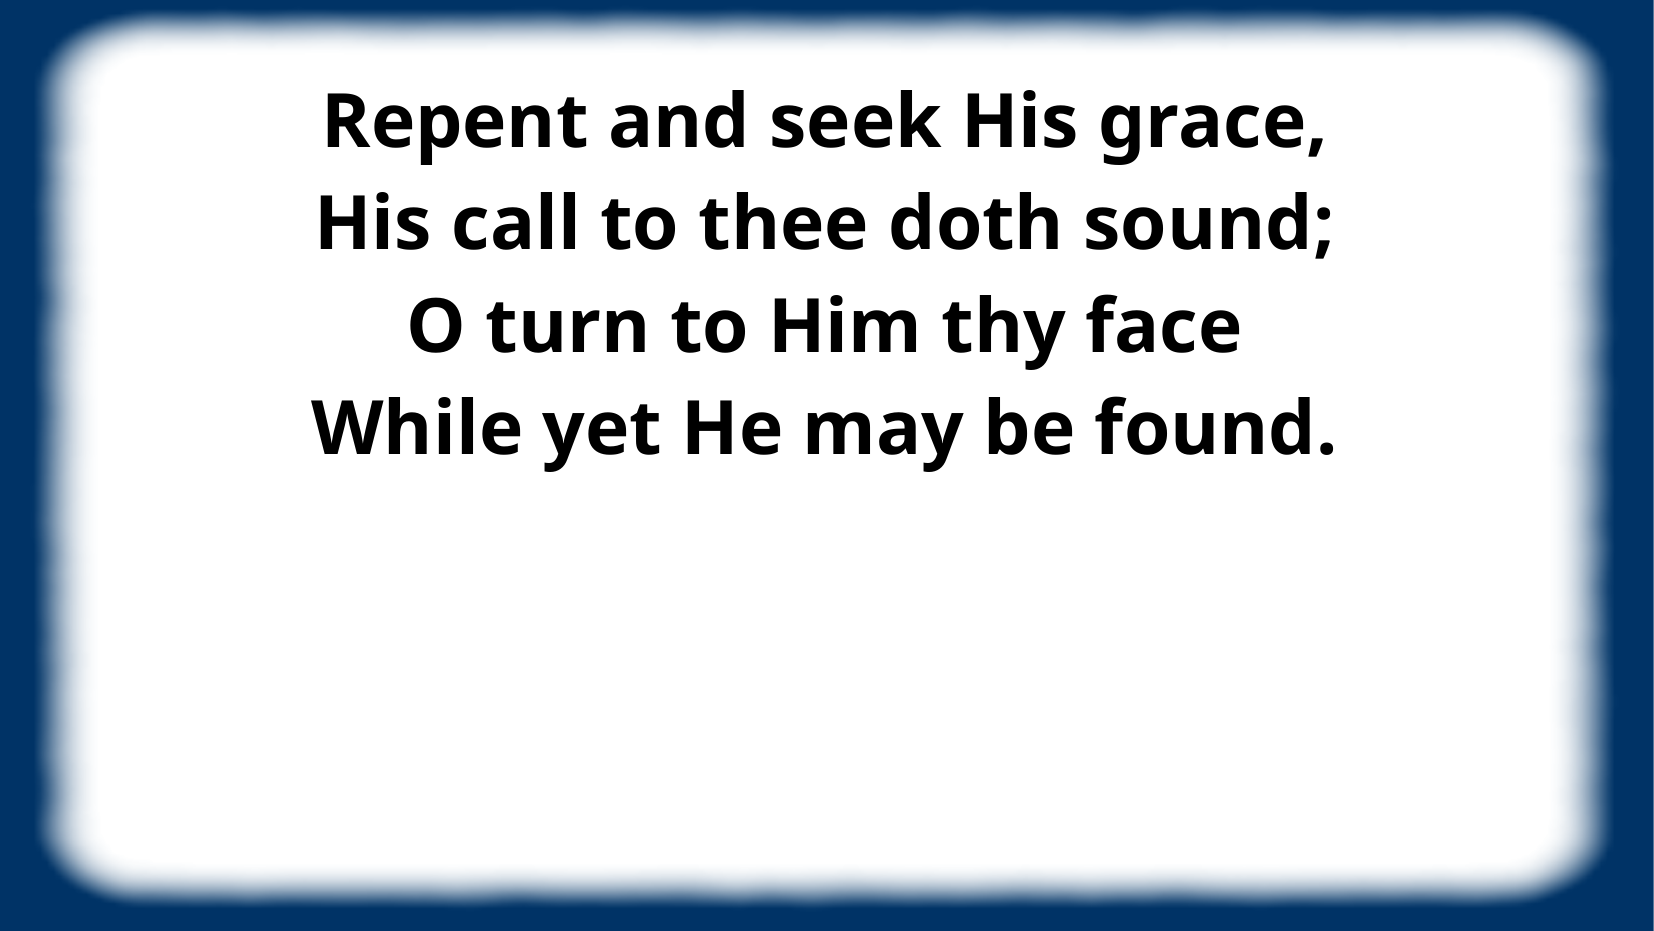

Repent and seek His grace,
His call to thee doth sound;
O turn to Him thy face
While yet He may be found.